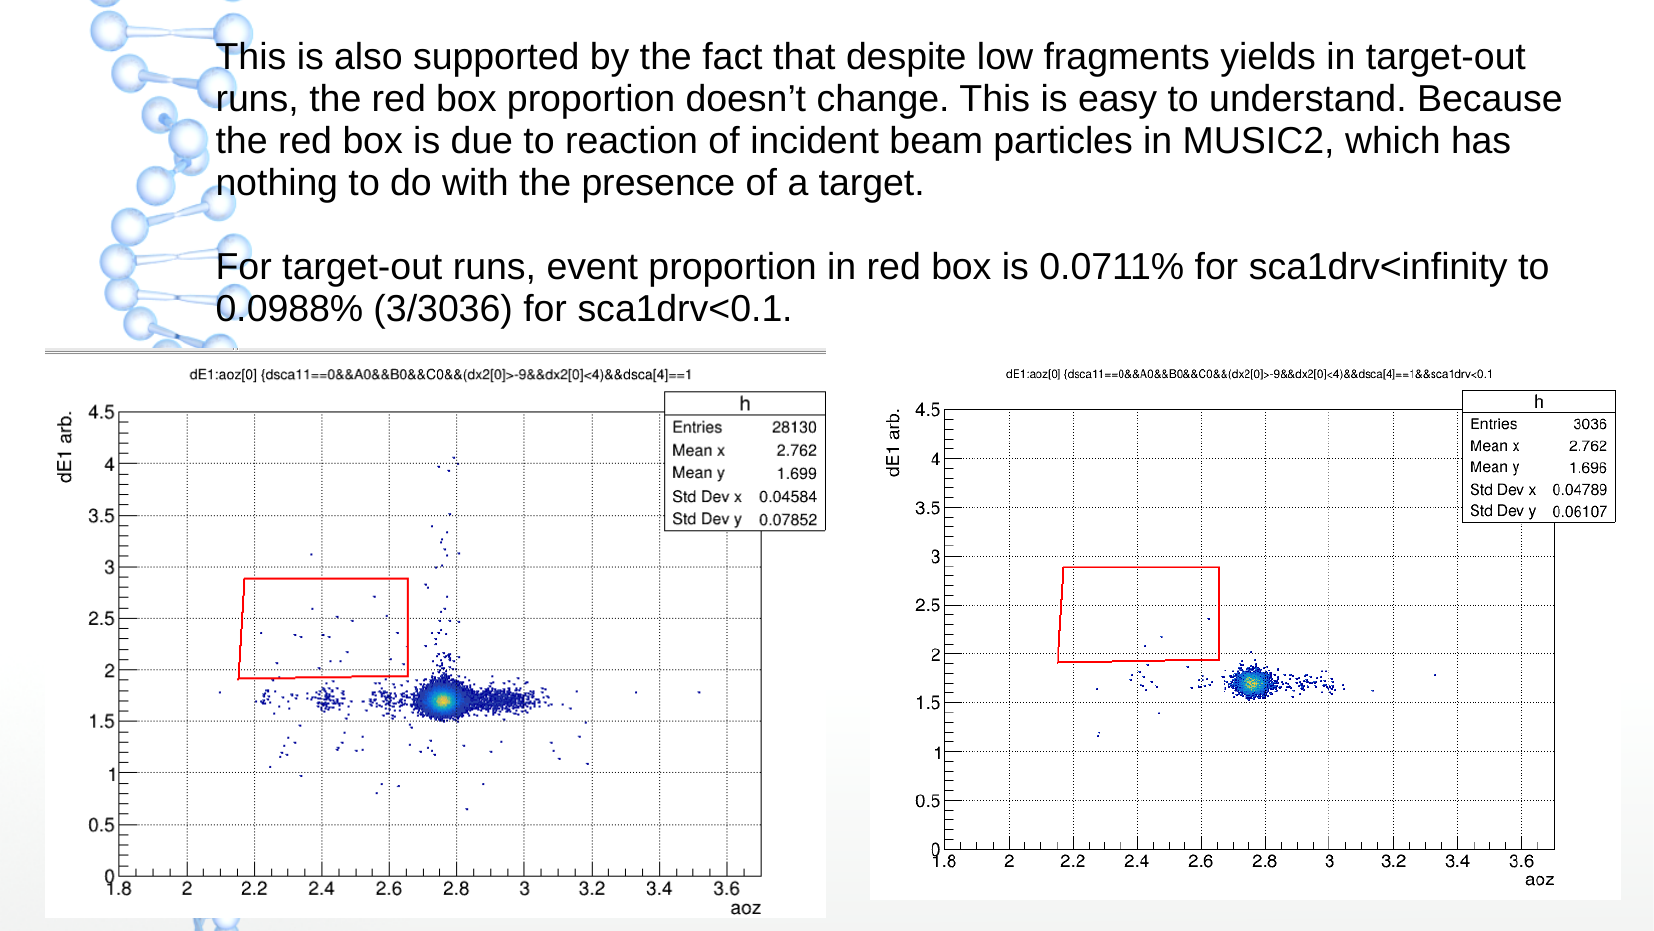

This is also supported by the fact that despite low fragments yields in target-out runs, the red box proportion doesn’t change. This is easy to understand. Because the red box is due to reaction of incident beam particles in MUSIC2, which has nothing to do with the presence of a target.
For target-out runs, event proportion in red box is 0.0711% for sca1drv<infinity to 0.0988% (3/3036) for sca1drv<0.1.
42